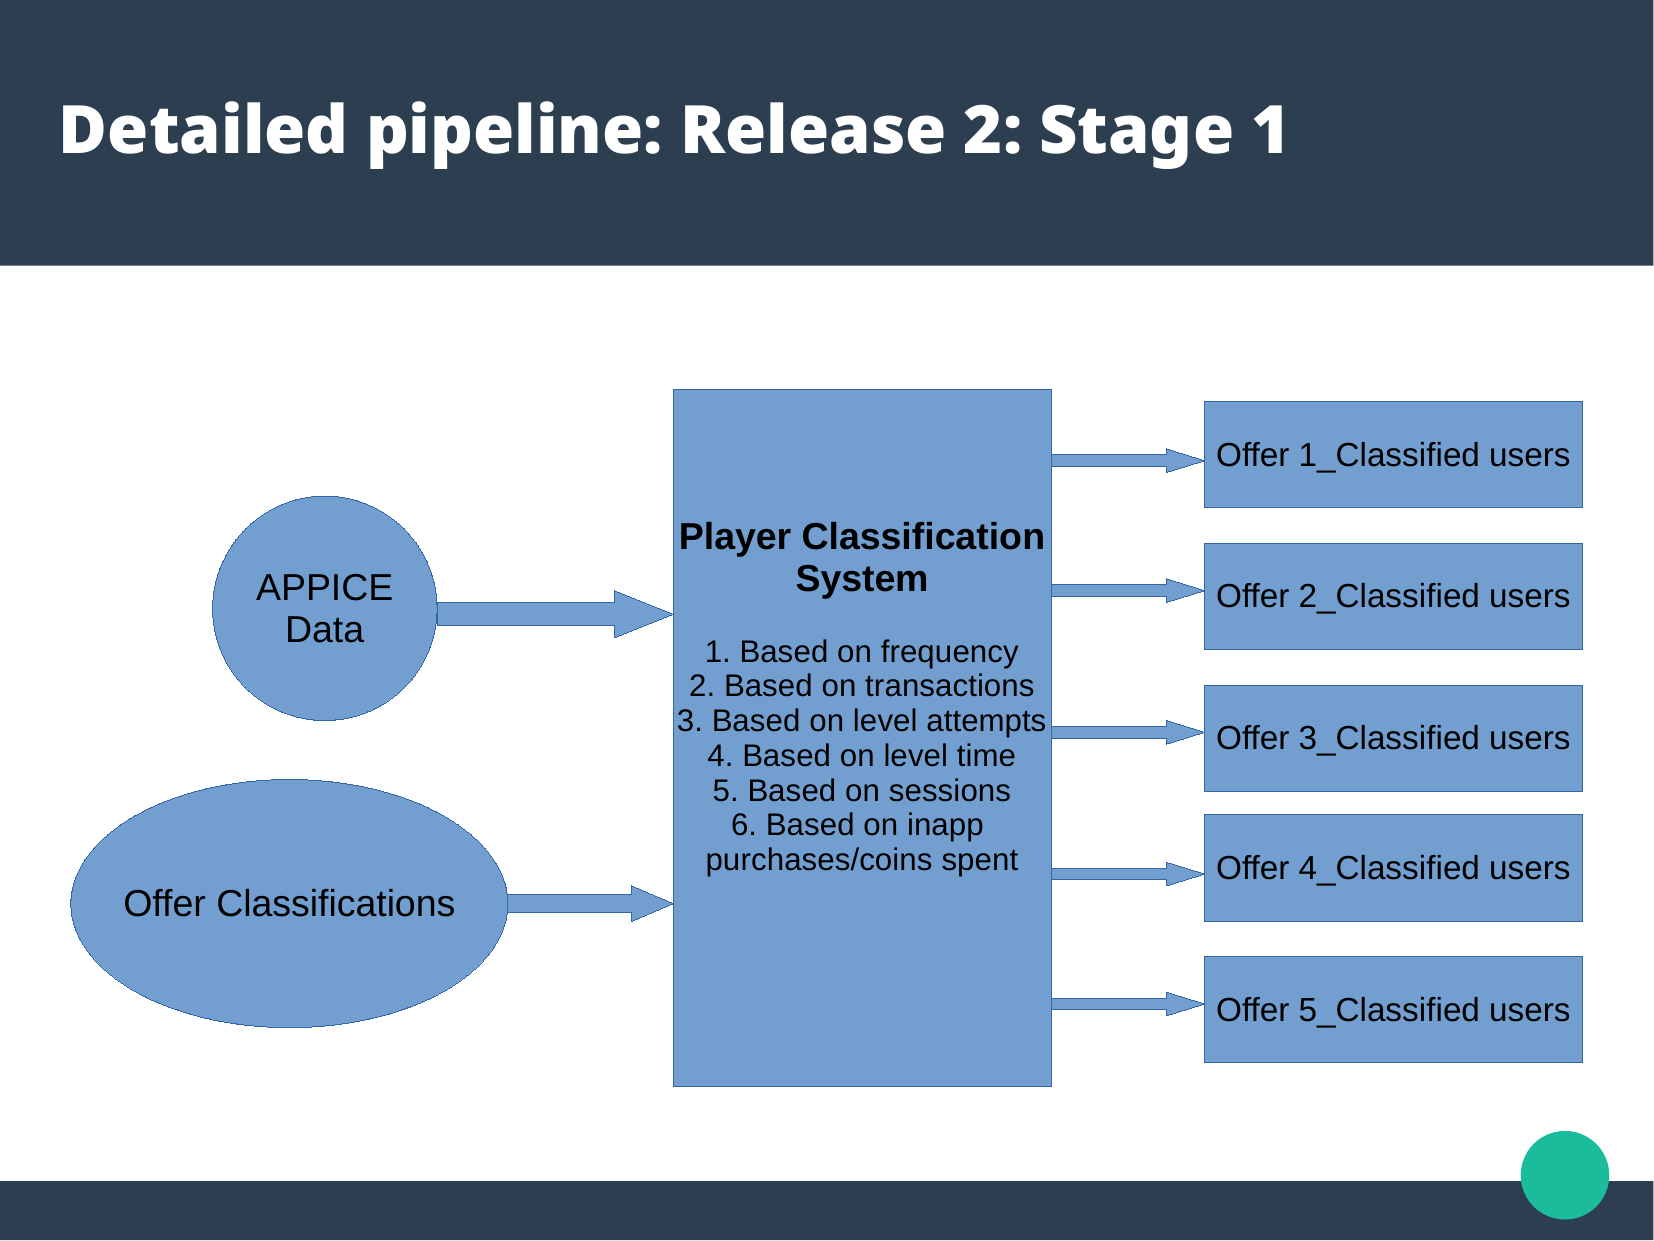

# Detailed pipeline: Release 2: Stage 1
Player Classification
System
1. Based on frequency
2. Based on transactions
3. Based on level attempts
4. Based on level time
5. Based on sessions
6. Based on inapp
purchases/coins spent
Offer 1_Classified users
APPICE
Data
Offer 2_Classified users
Offer 3_Classified users
Offer Classifications
Offer 4_Classified users
Offer 5_Classified users